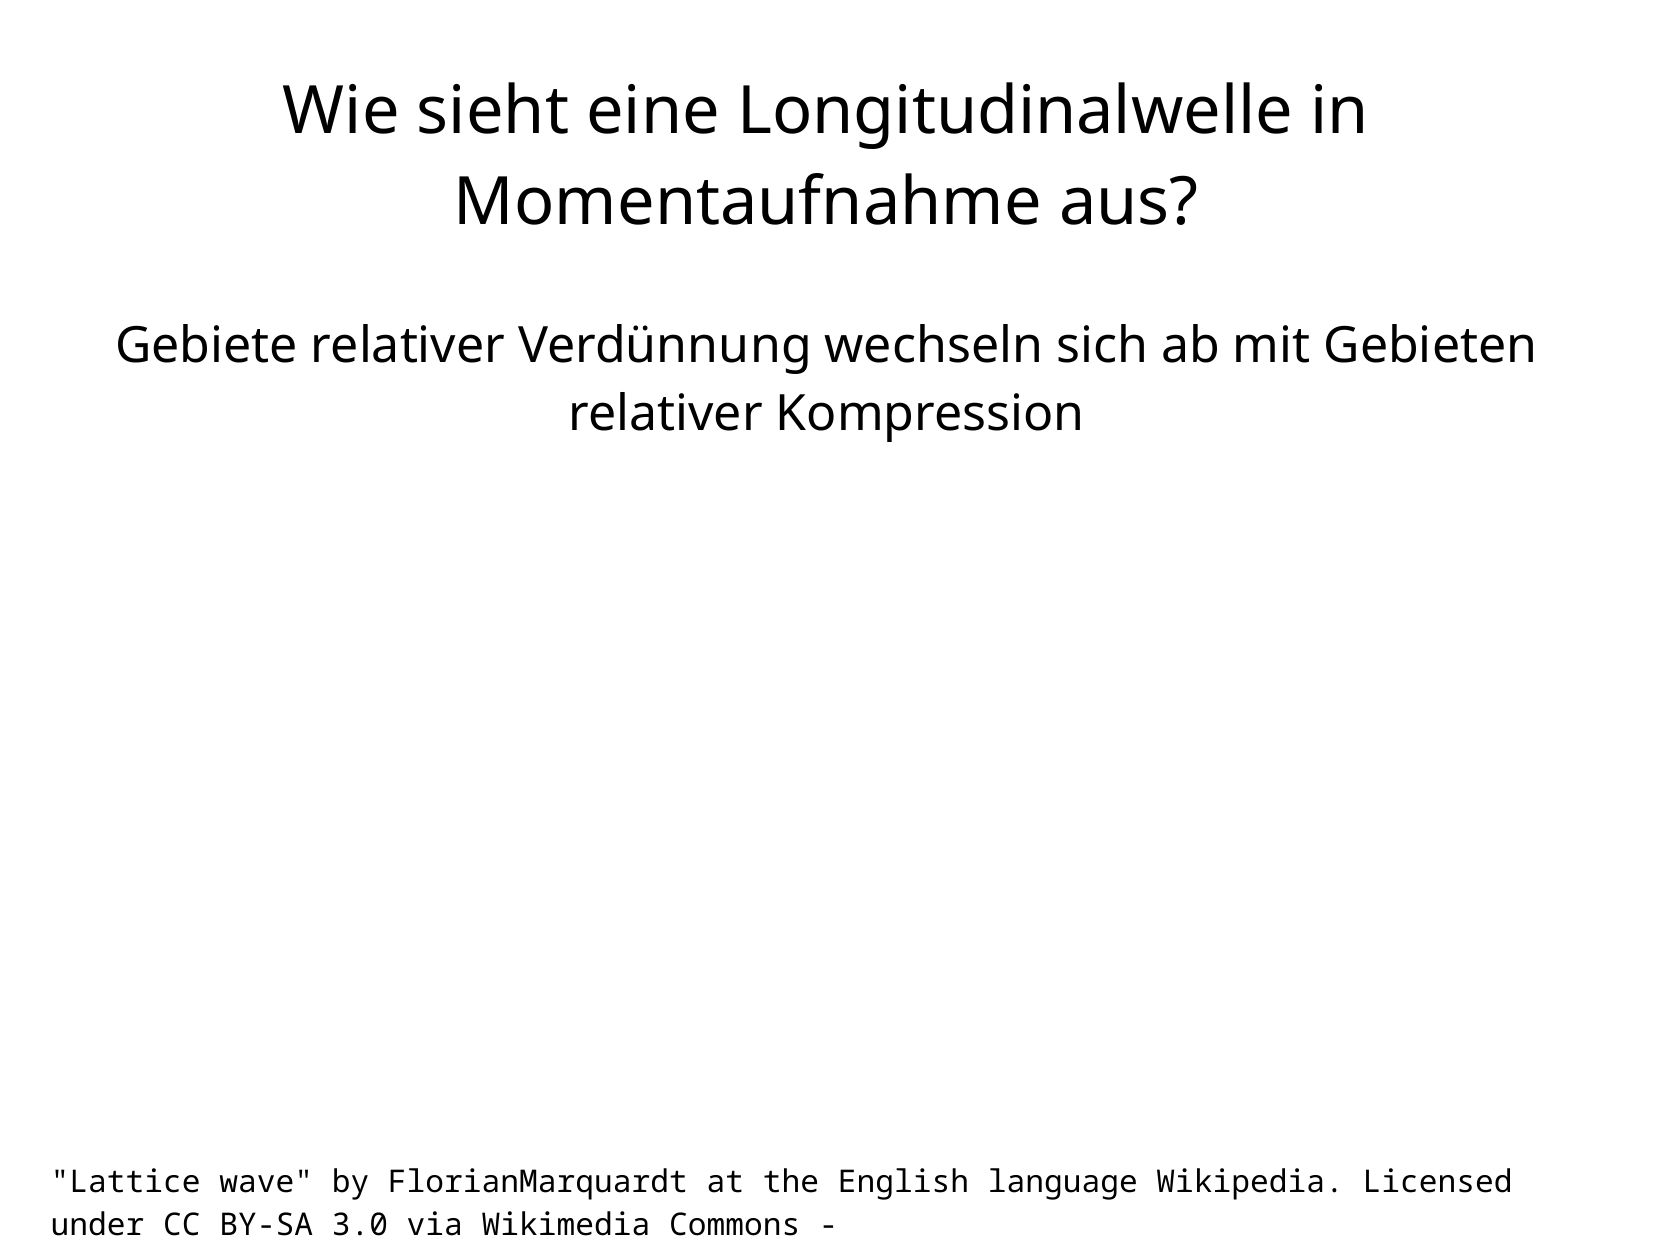

# Wie sieht eine Longitudinalwelle in Momentaufnahme aus?
Gebiete relativer Verdünnung wechseln sich ab mit Gebieten relativer Kompression
"Lattice wave" by FlorianMarquardt at the English language Wikipedia. Licensed under CC BY-SA 3.0 via Wikimedia Commons - https://commons.wikimedia.org/wiki/File:Lattice_wave.svg